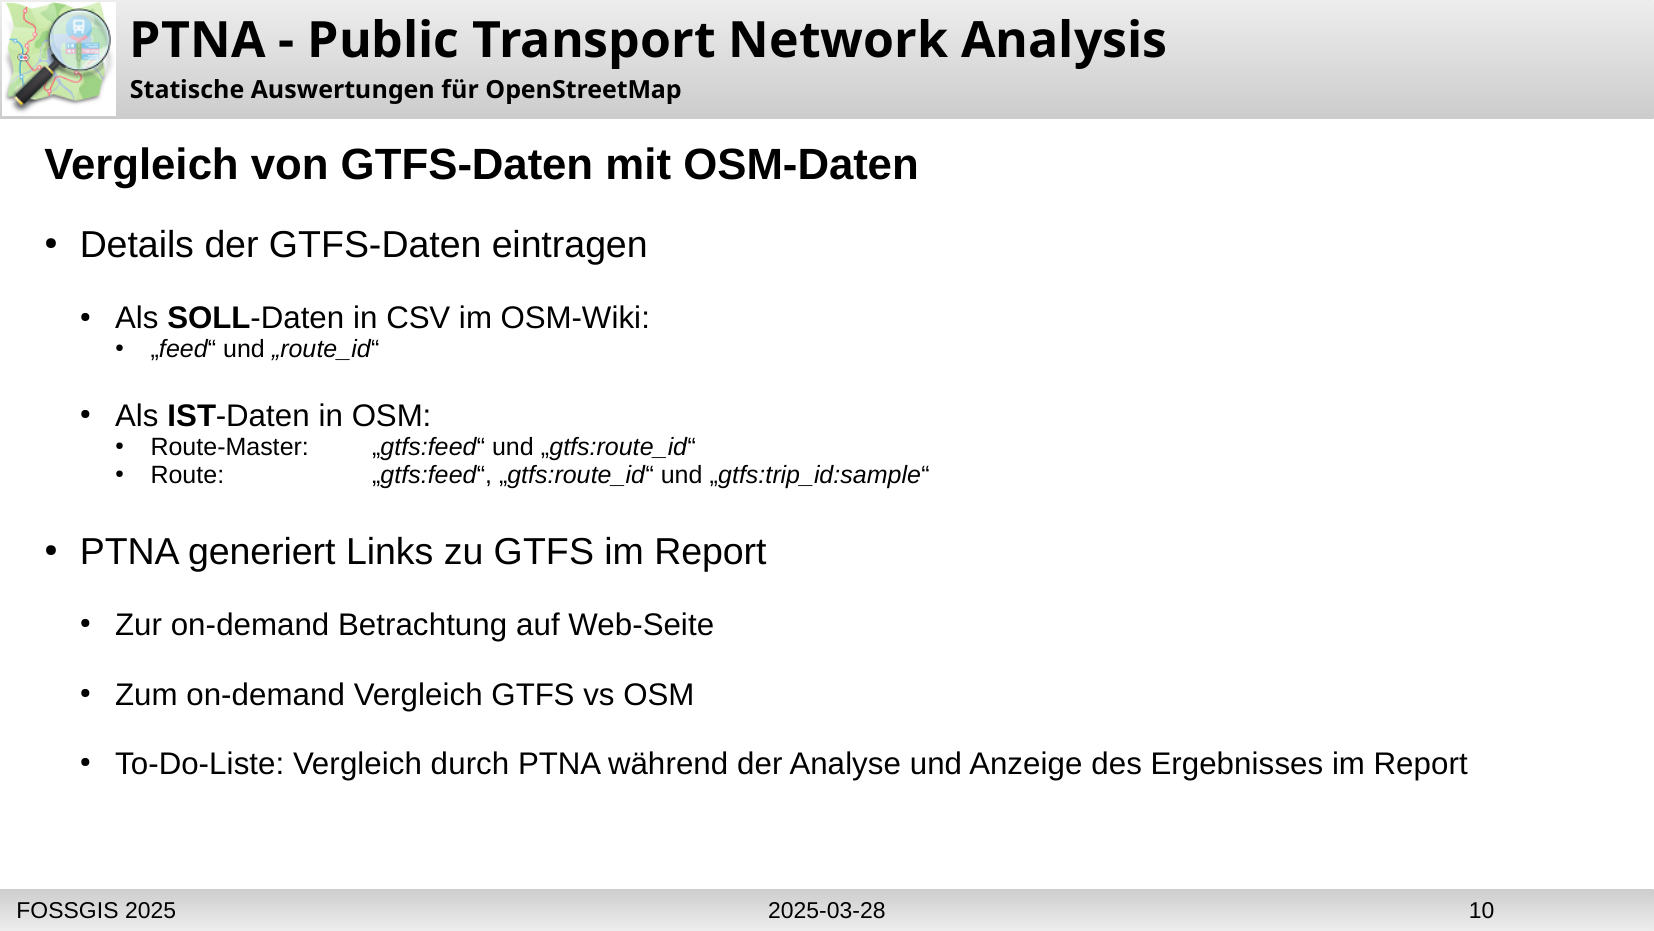

PTNA - Public Transport Network Analysis
Statische Auswertungen für OpenStreetMap
Vergleich von GTFS-Daten mit OSM-Daten
Details der GTFS-Daten eintragen
Als SOLL-Daten in CSV im OSM-Wiki:
„feed“ und „route_id“
Als IST-Daten in OSM:
Route-Master: 	„gtfs:feed“ und „gtfs:route_id“
Route:	 	„gtfs:feed“, „gtfs:route_id“ und „gtfs:trip_id:sample“
PTNA generiert Links zu GTFS im Report
Zur on-demand Betrachtung auf Web-Seite
Zum on-demand Vergleich GTFS vs OSM
To-Do-Liste: Vergleich durch PTNA während der Analyse und Anzeige des Ergebnisses im Report
FOSSGIS 2025
2025-03-28